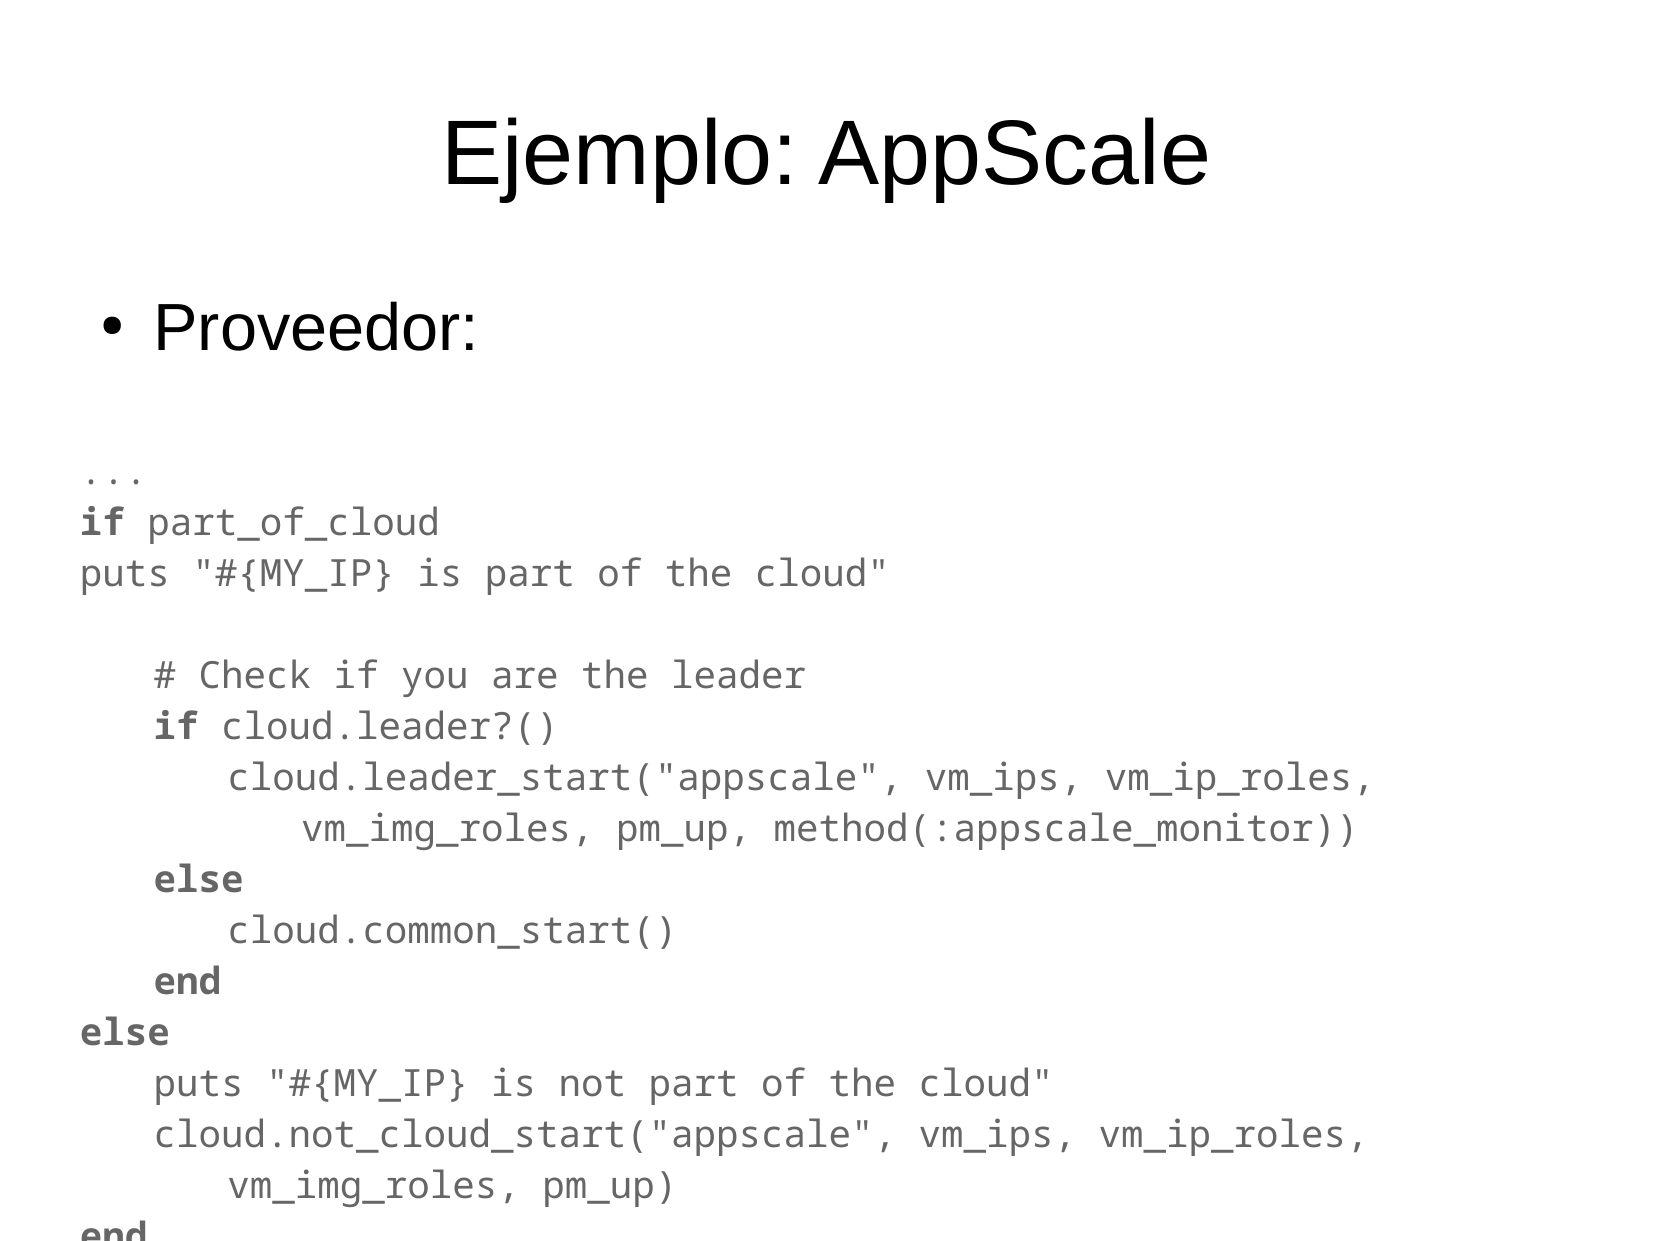

# Ejemplo: AppScale
Proveedor:
...
if part_of_cloud
puts "#{MY_IP} is part of the cloud"
	# Check if you are the leader
	if cloud.leader?()
		cloud.leader_start("appscale", vm_ips, vm_ip_roles,
			vm_img_roles, pm_up, method(:appscale_monitor))
	else
		cloud.common_start()
	end
else
	puts "#{MY_IP} is not part of the cloud"
	cloud.not_cloud_start("appscale", vm_ips, vm_ip_roles,
		vm_img_roles, pm_up)
end
...